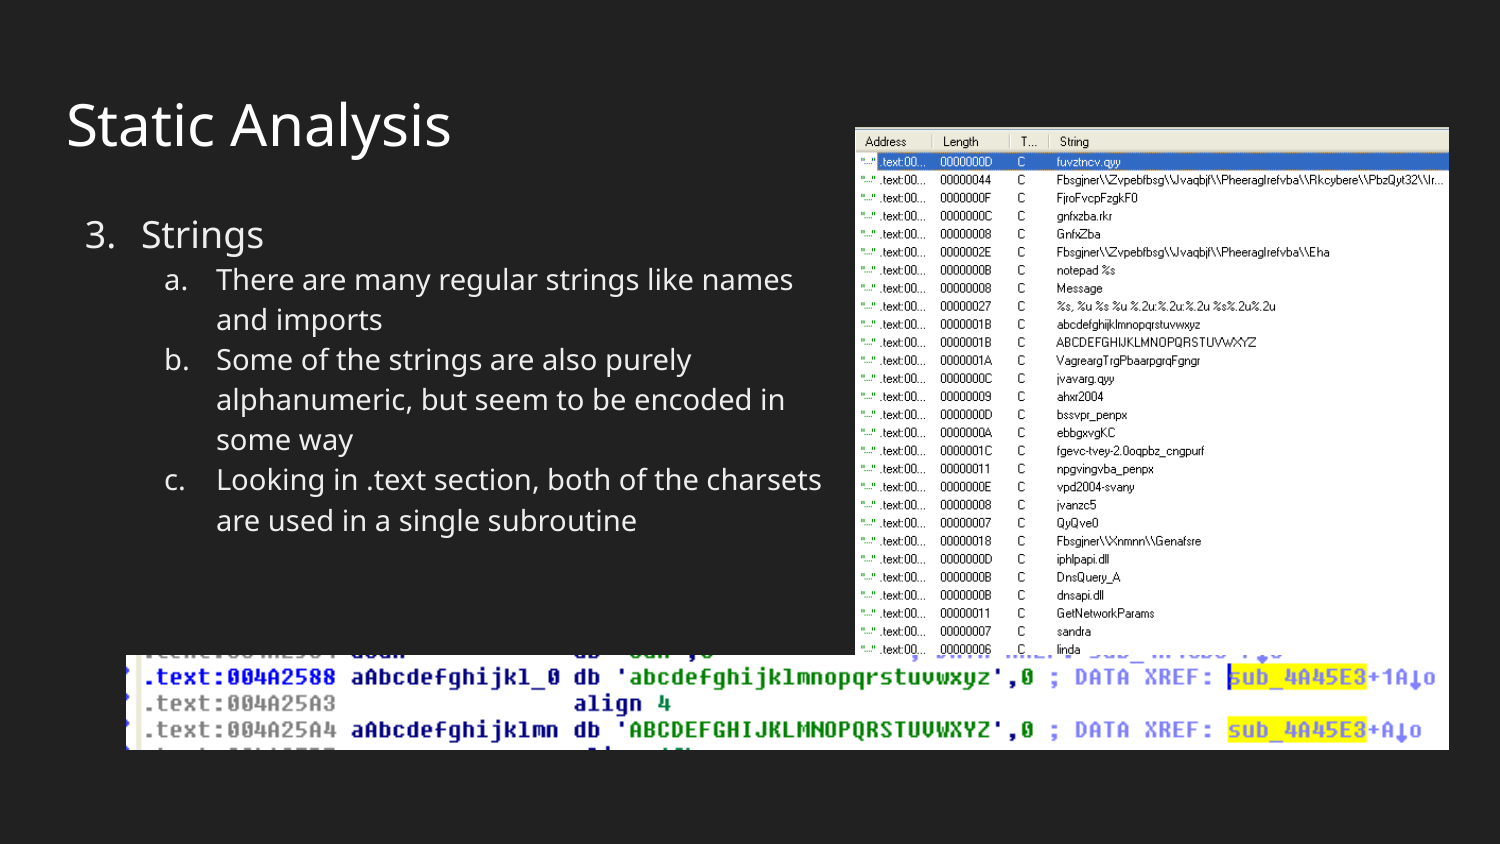

# Static Analysis
Strings
There are many regular strings like names and imports
Some of the strings are also purely alphanumeric, but seem to be encoded in some way
Looking in .text section, both of the charsets are used in a single subroutine